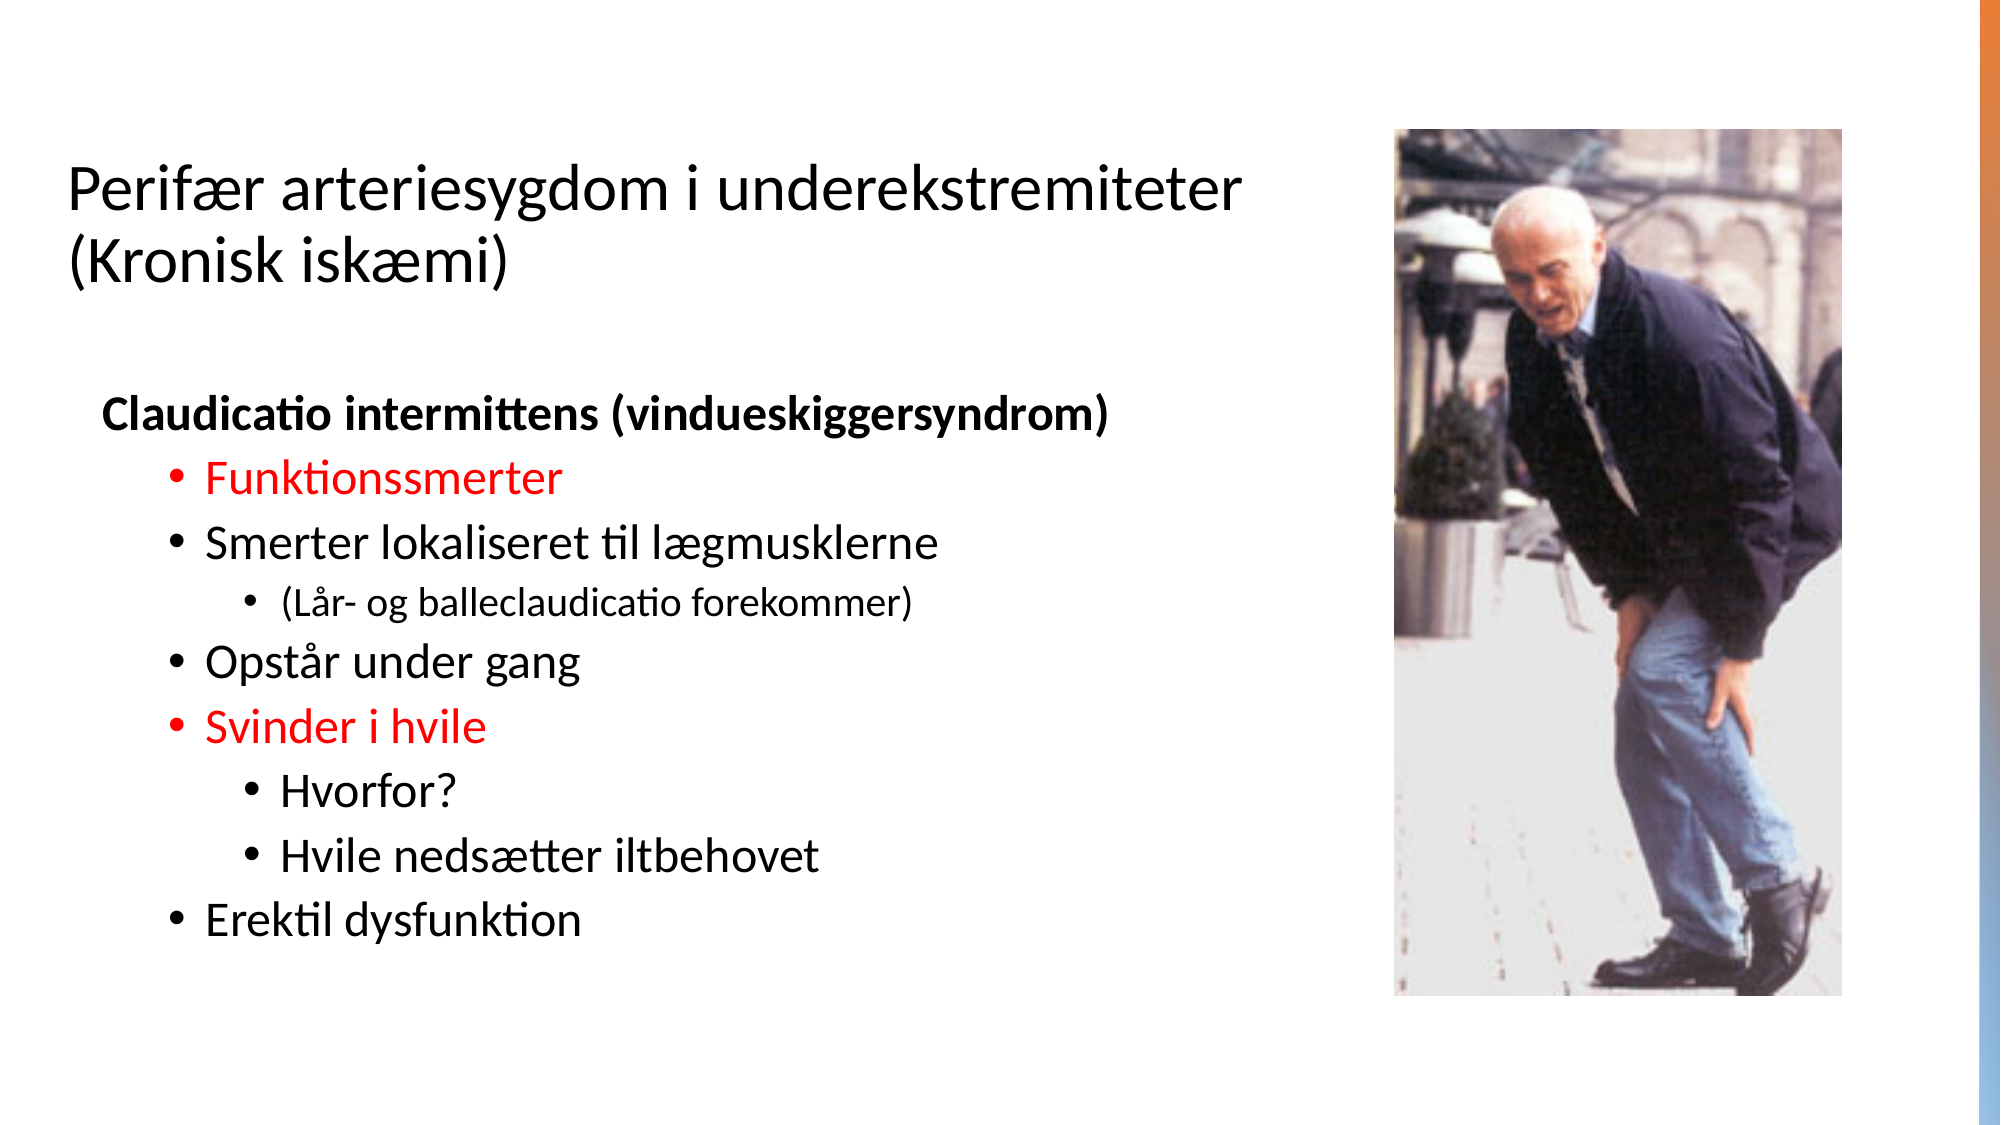

# Perifær arteriesygdom i underekstremiteter (Kronisk iskæmi)
Claudicatio intermittens (vindueskiggersyndrom)
Funktionssmerter
Smerter lokaliseret til lægmusklerne
(Lår- og balleclaudicatio forekommer)
Opstår under gang
Svinder i hvile
Hvorfor?
Hvile nedsætter iltbehovet
Erektil dysfunktion